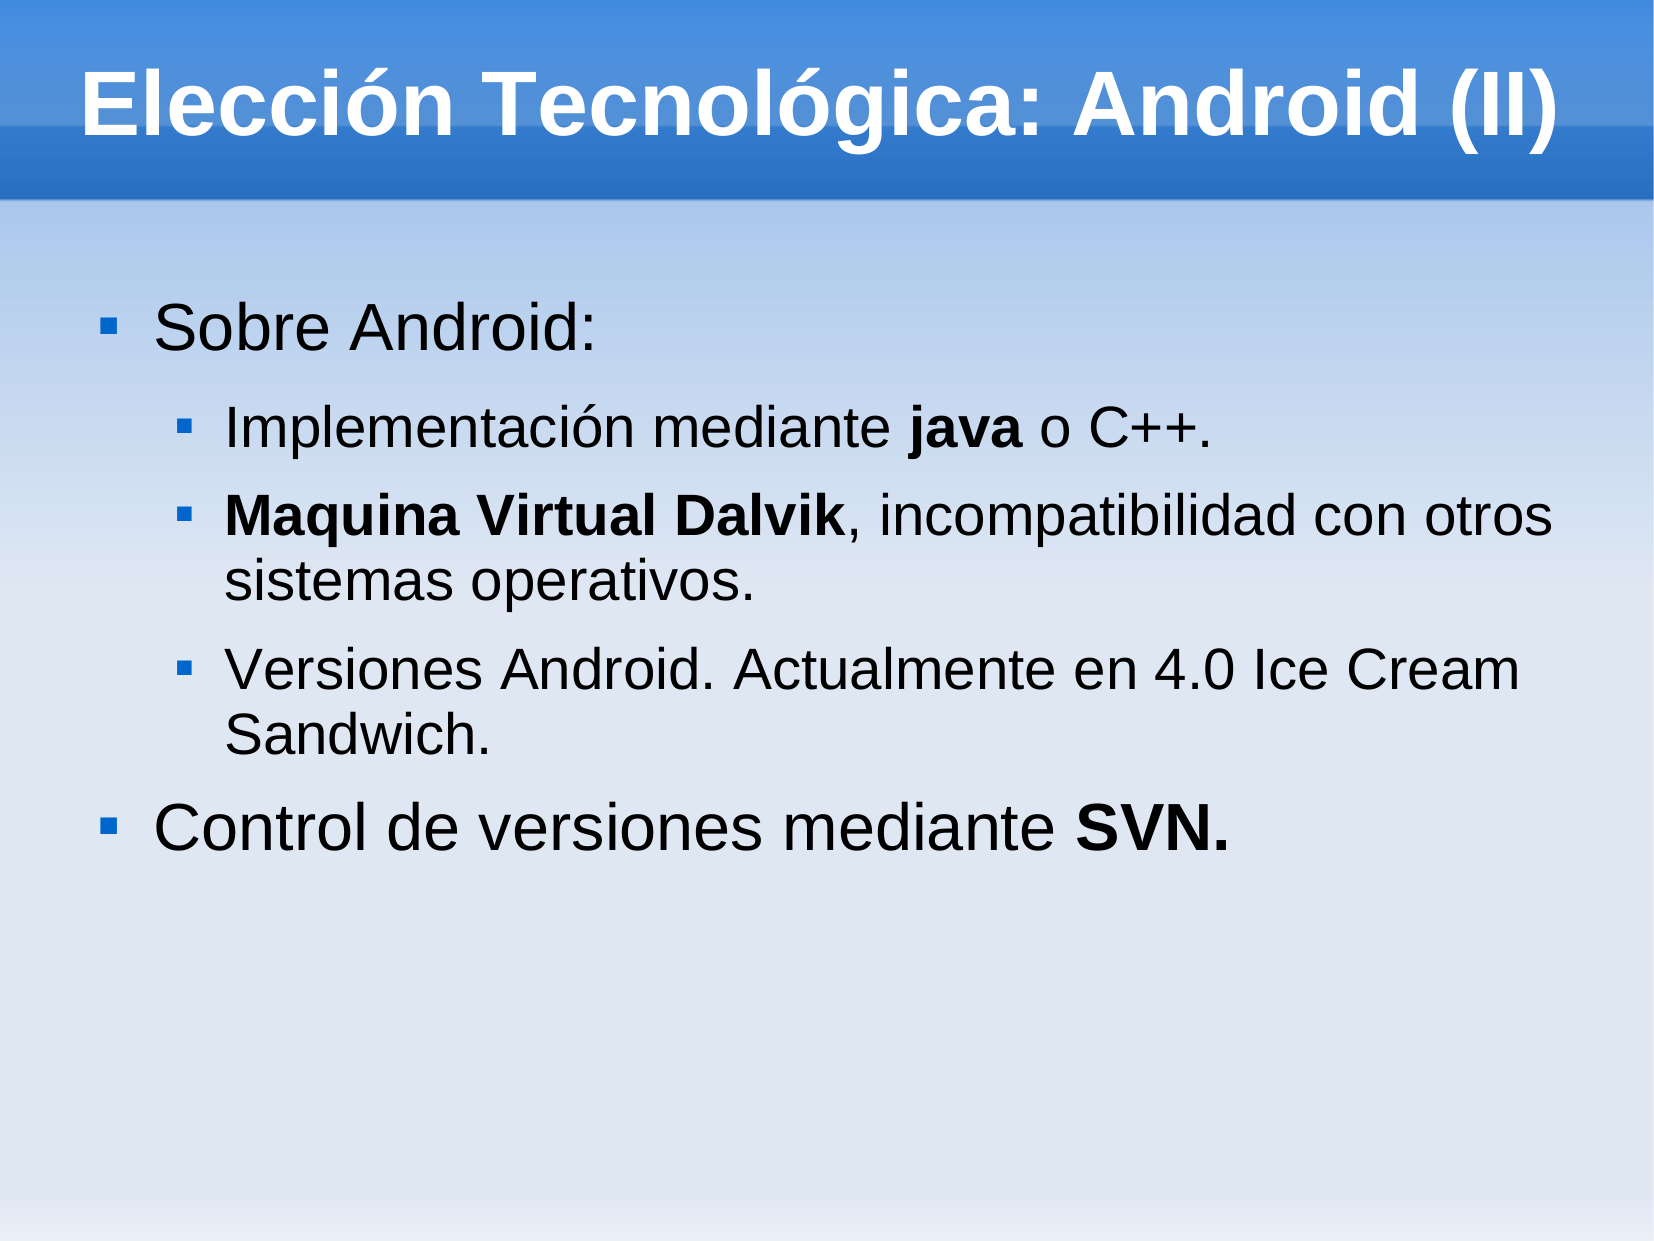

# Elección Tecnológica: Android (II)
Sobre Android:
Implementación mediante java o C++.
Maquina Virtual Dalvik, incompatibilidad con otros sistemas operativos.
Versiones Android. Actualmente en 4.0 Ice Cream Sandwich.
Control de versiones mediante SVN.